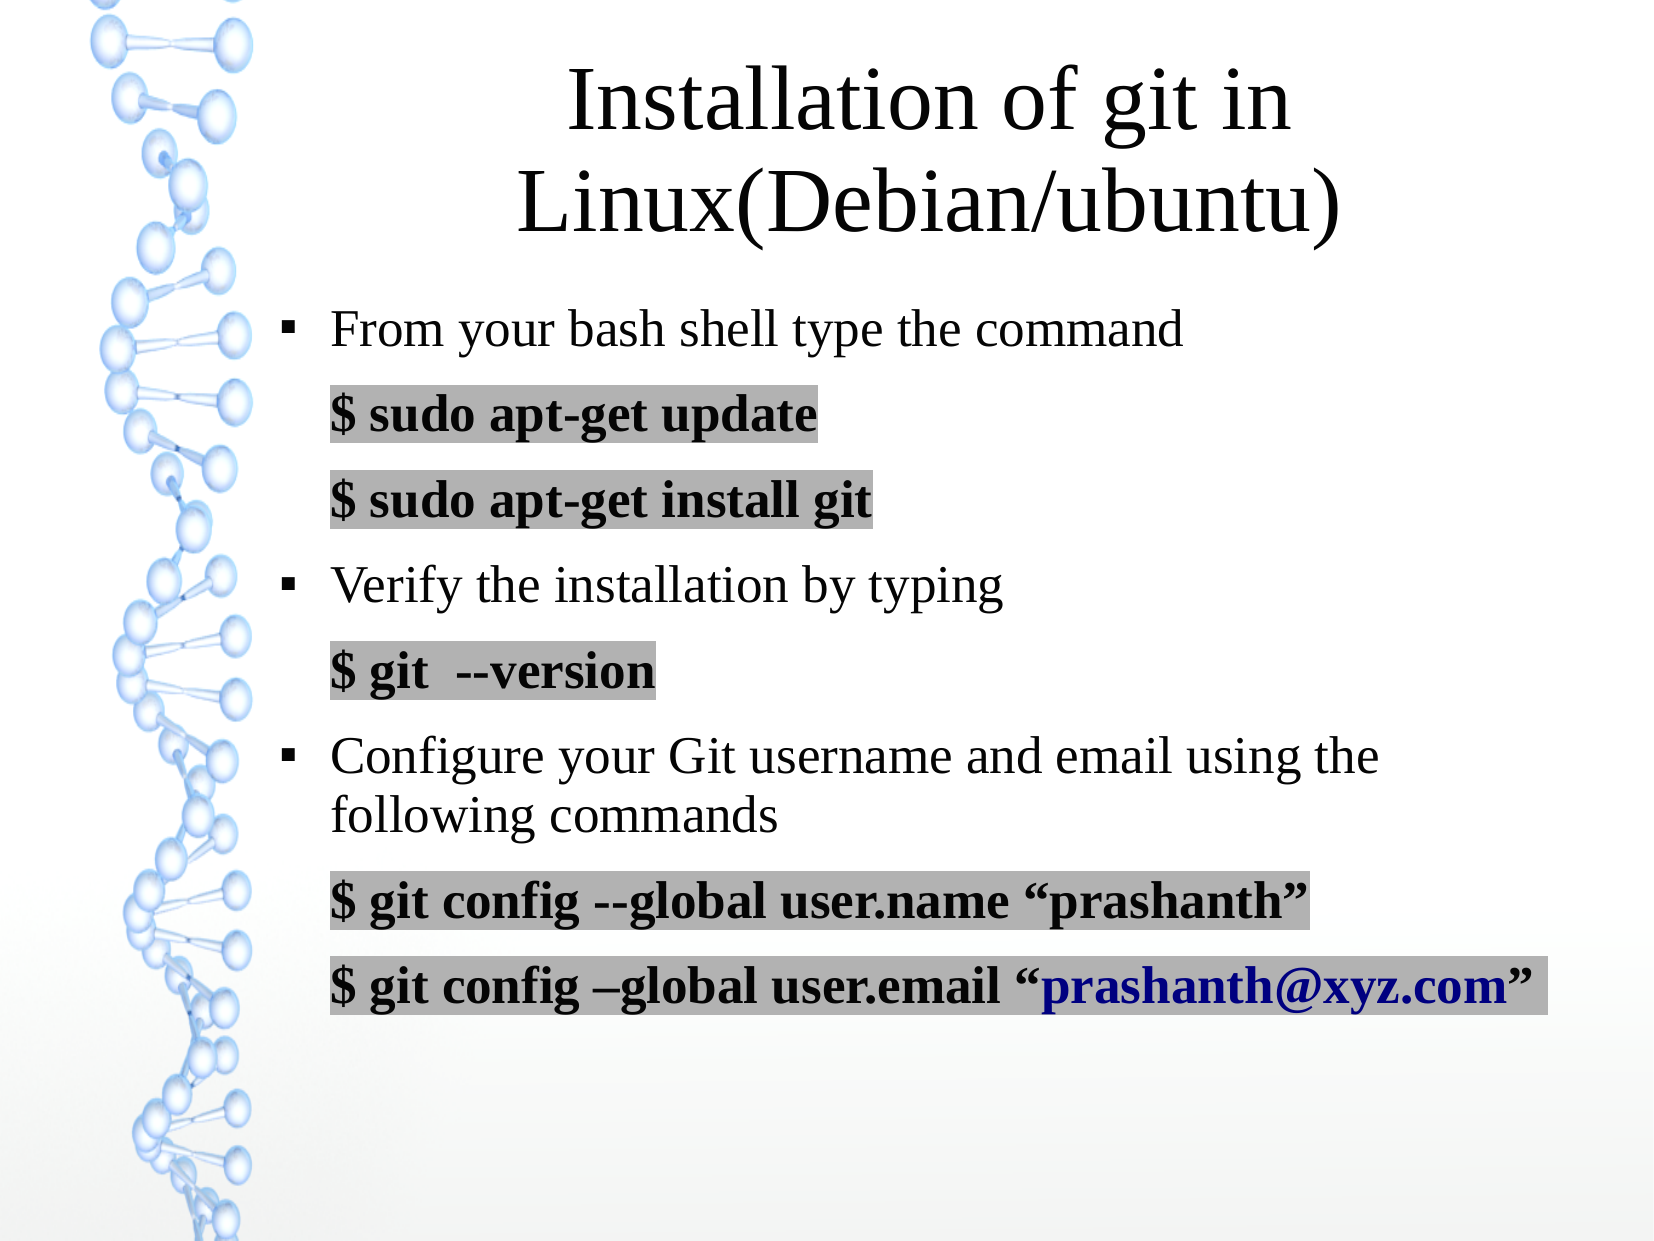

# Installation of git in Linux(Debian/ubuntu)
From your bash shell type the command
$ sudo apt-get update
$ sudo apt-get install git
Verify the installation by typing
$ git --version
Configure your Git username and email using the following commands
$ git config --global user.name “prashanth”
$ git config –global user.email “prashanth@xyz.com”